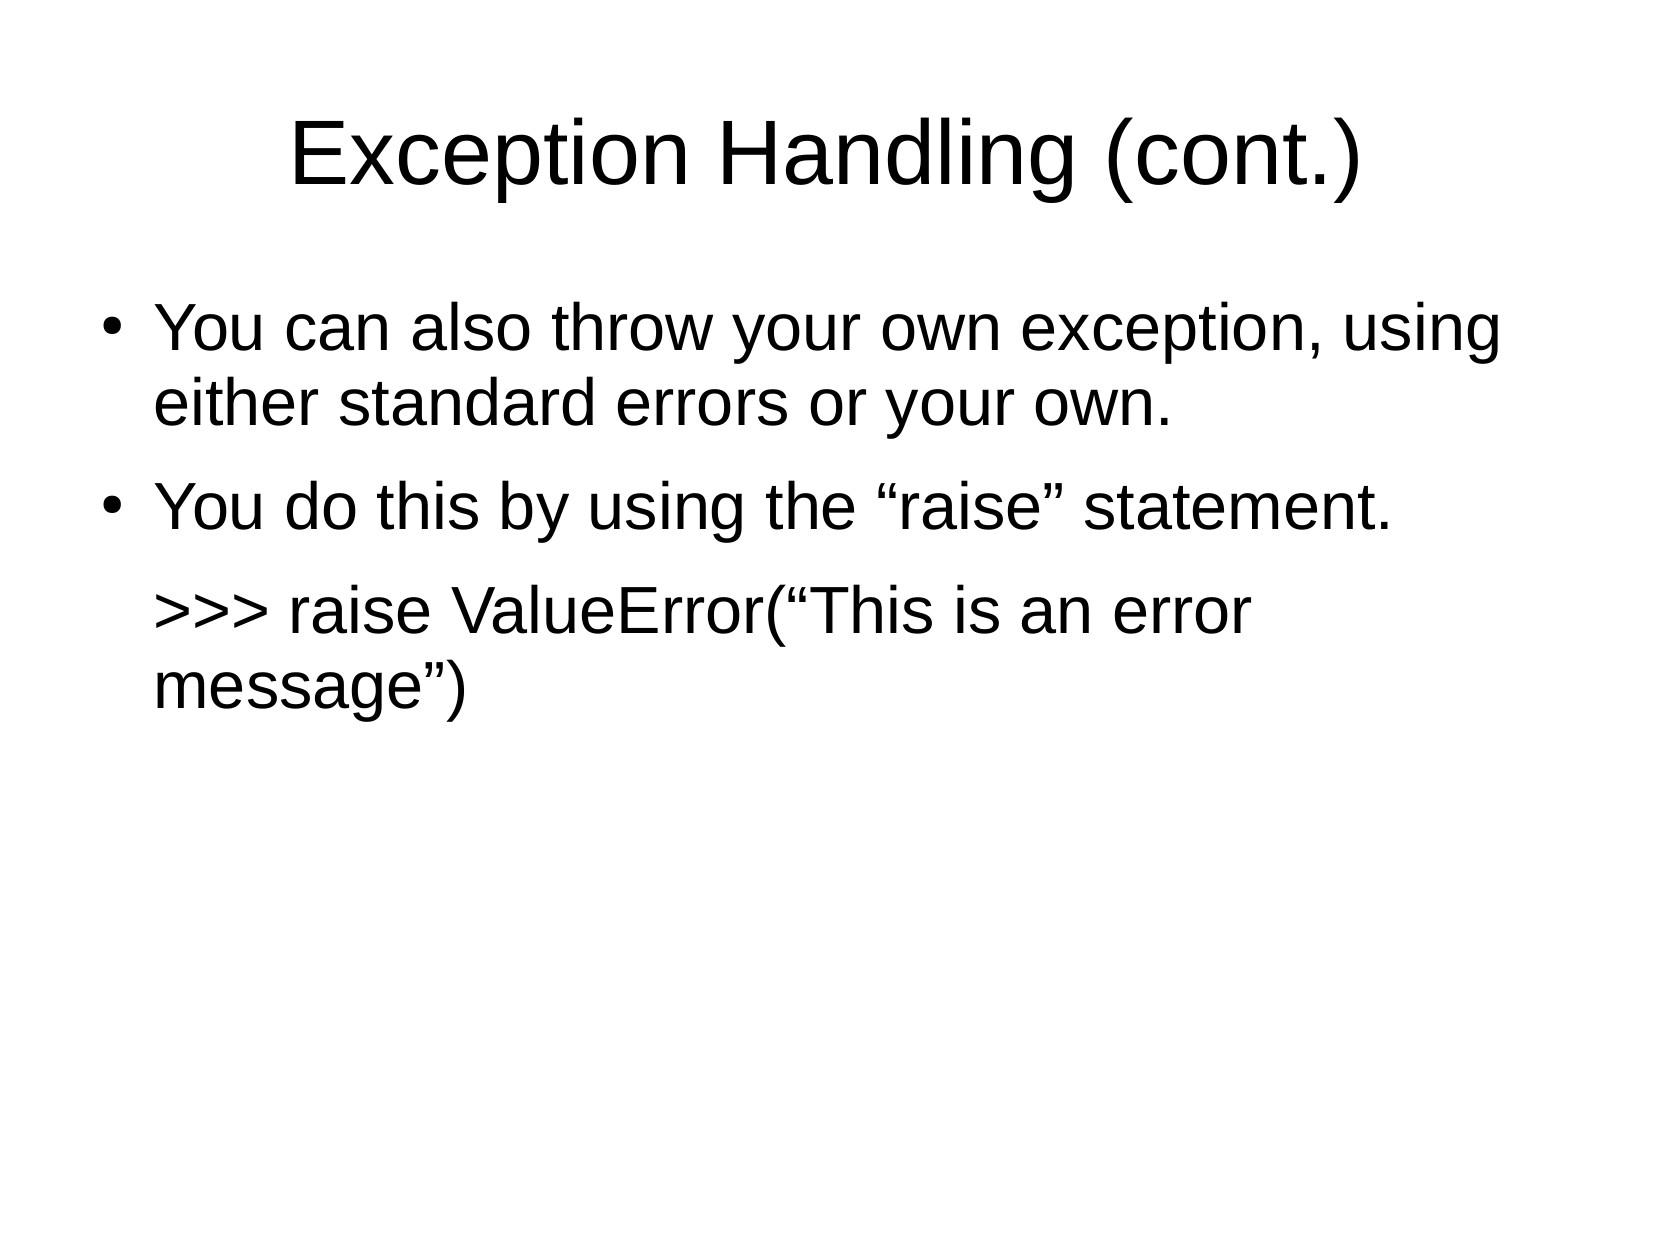

# Exception Handling (cont.)
You can also throw your own exception, using either standard errors or your own.
You do this by using the “raise” statement.
>>> raise ValueError(“This is an error message”)